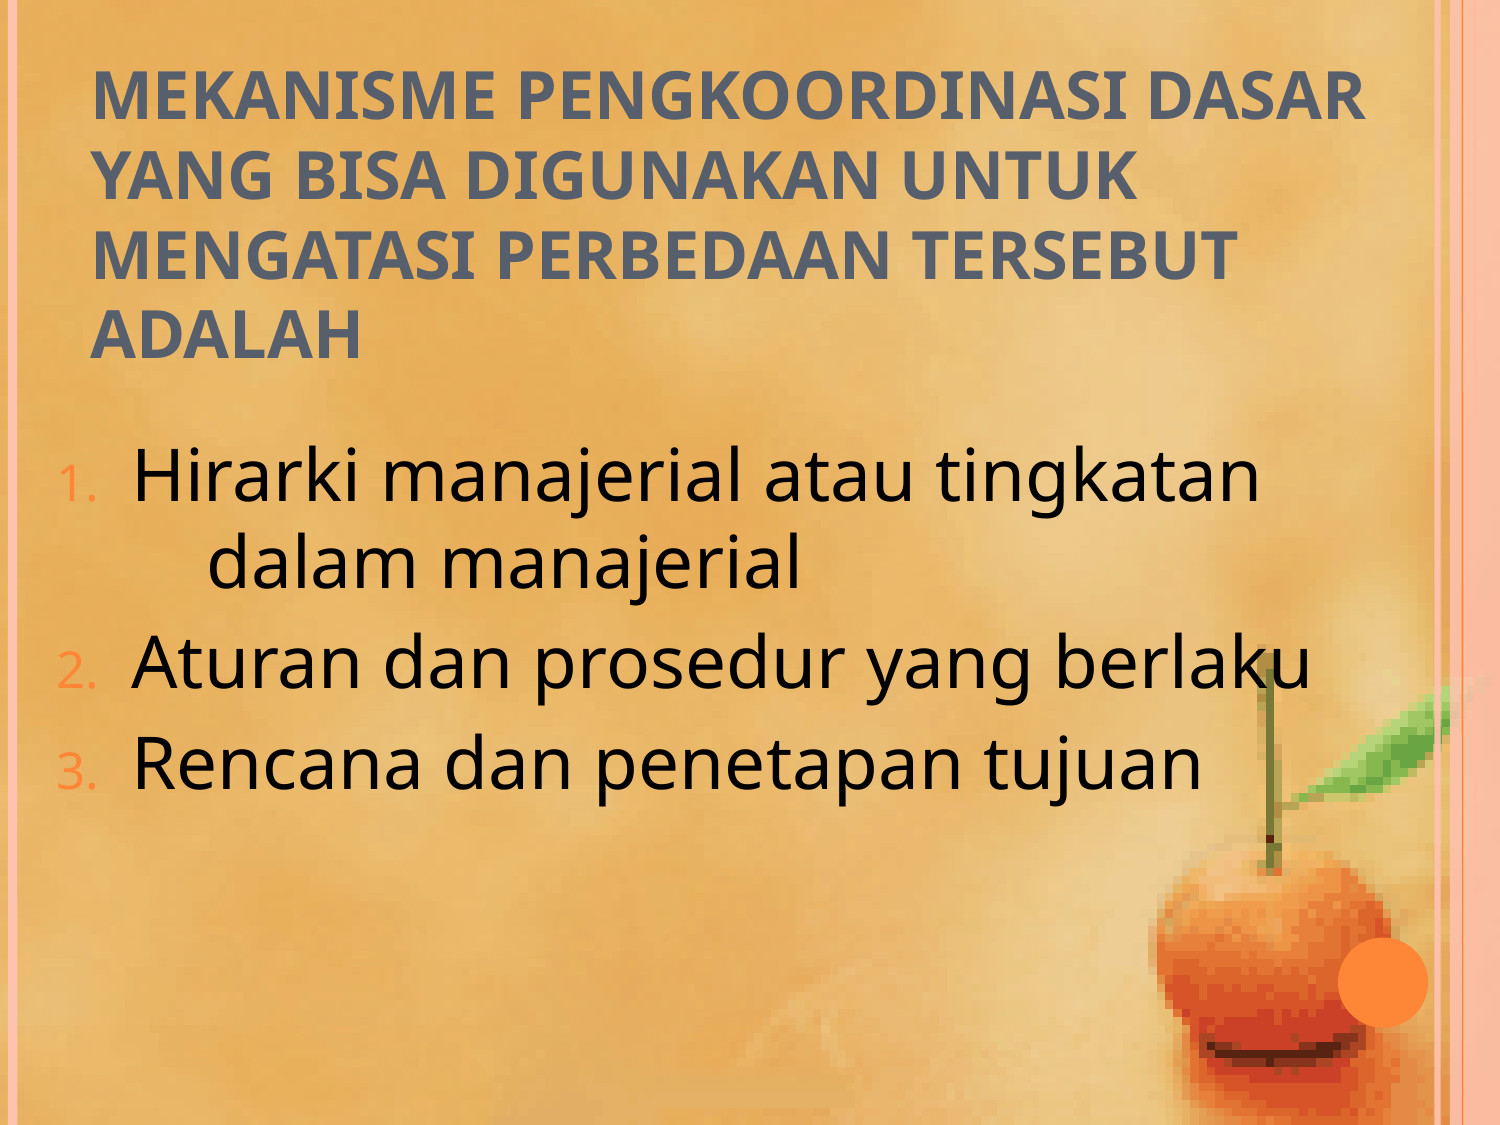

# Mekanisme Pengkoordinasi Dasar yang bisa digunakan untuk mengatasi perbedaan tersebut adalah
Hirarki manajerial atau tingkatan dalam manajerial
Aturan dan prosedur yang berlaku
Rencana dan penetapan tujuan